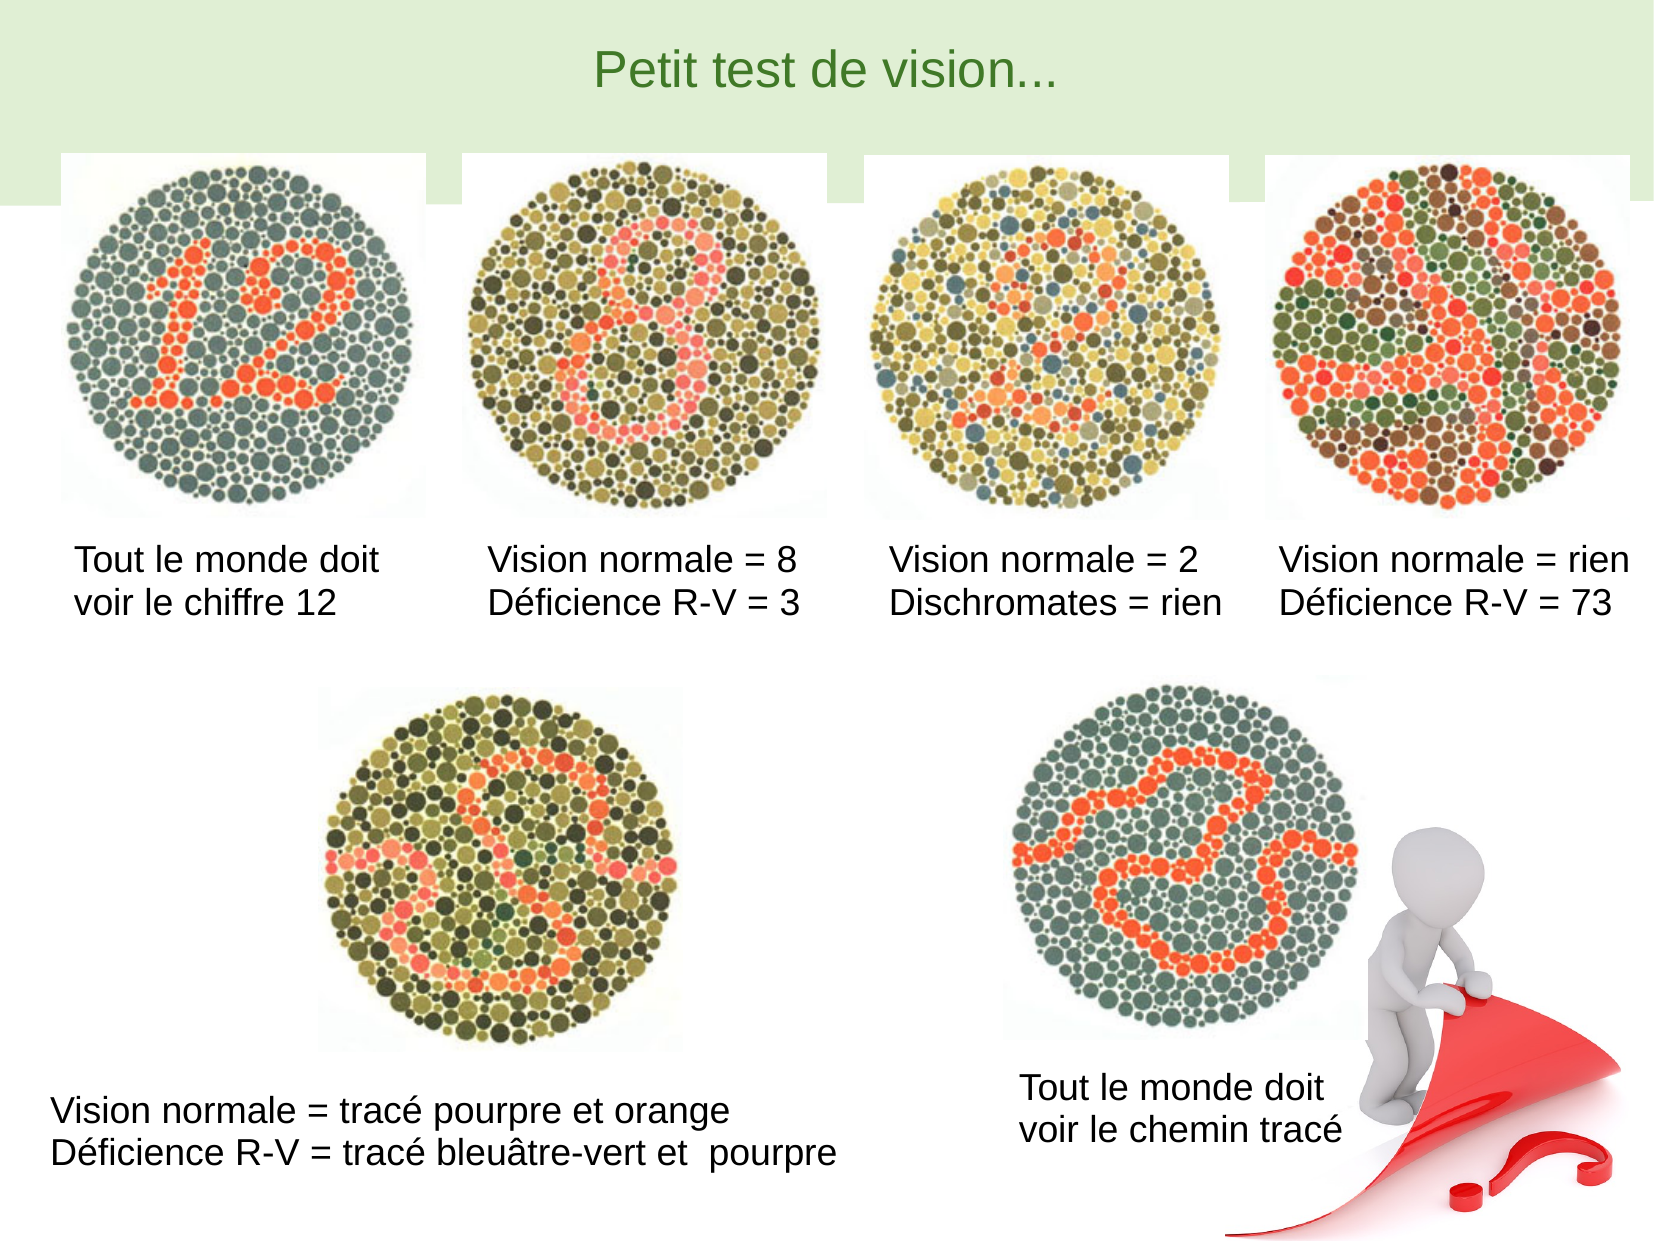

# Petit test de vision...
Tout le monde doit voir le chiffre 12
Vision normale = 8
Déficience R-V = 3
Vision normale = 2
Dischromates = rien
Vision normale = rien
Déficience R-V = 73
Tout le monde doit voir le chemin tracé
Vision normale = tracé pourpre et orange
Déficience R-V = tracé bleuâtre-vert et pourpre